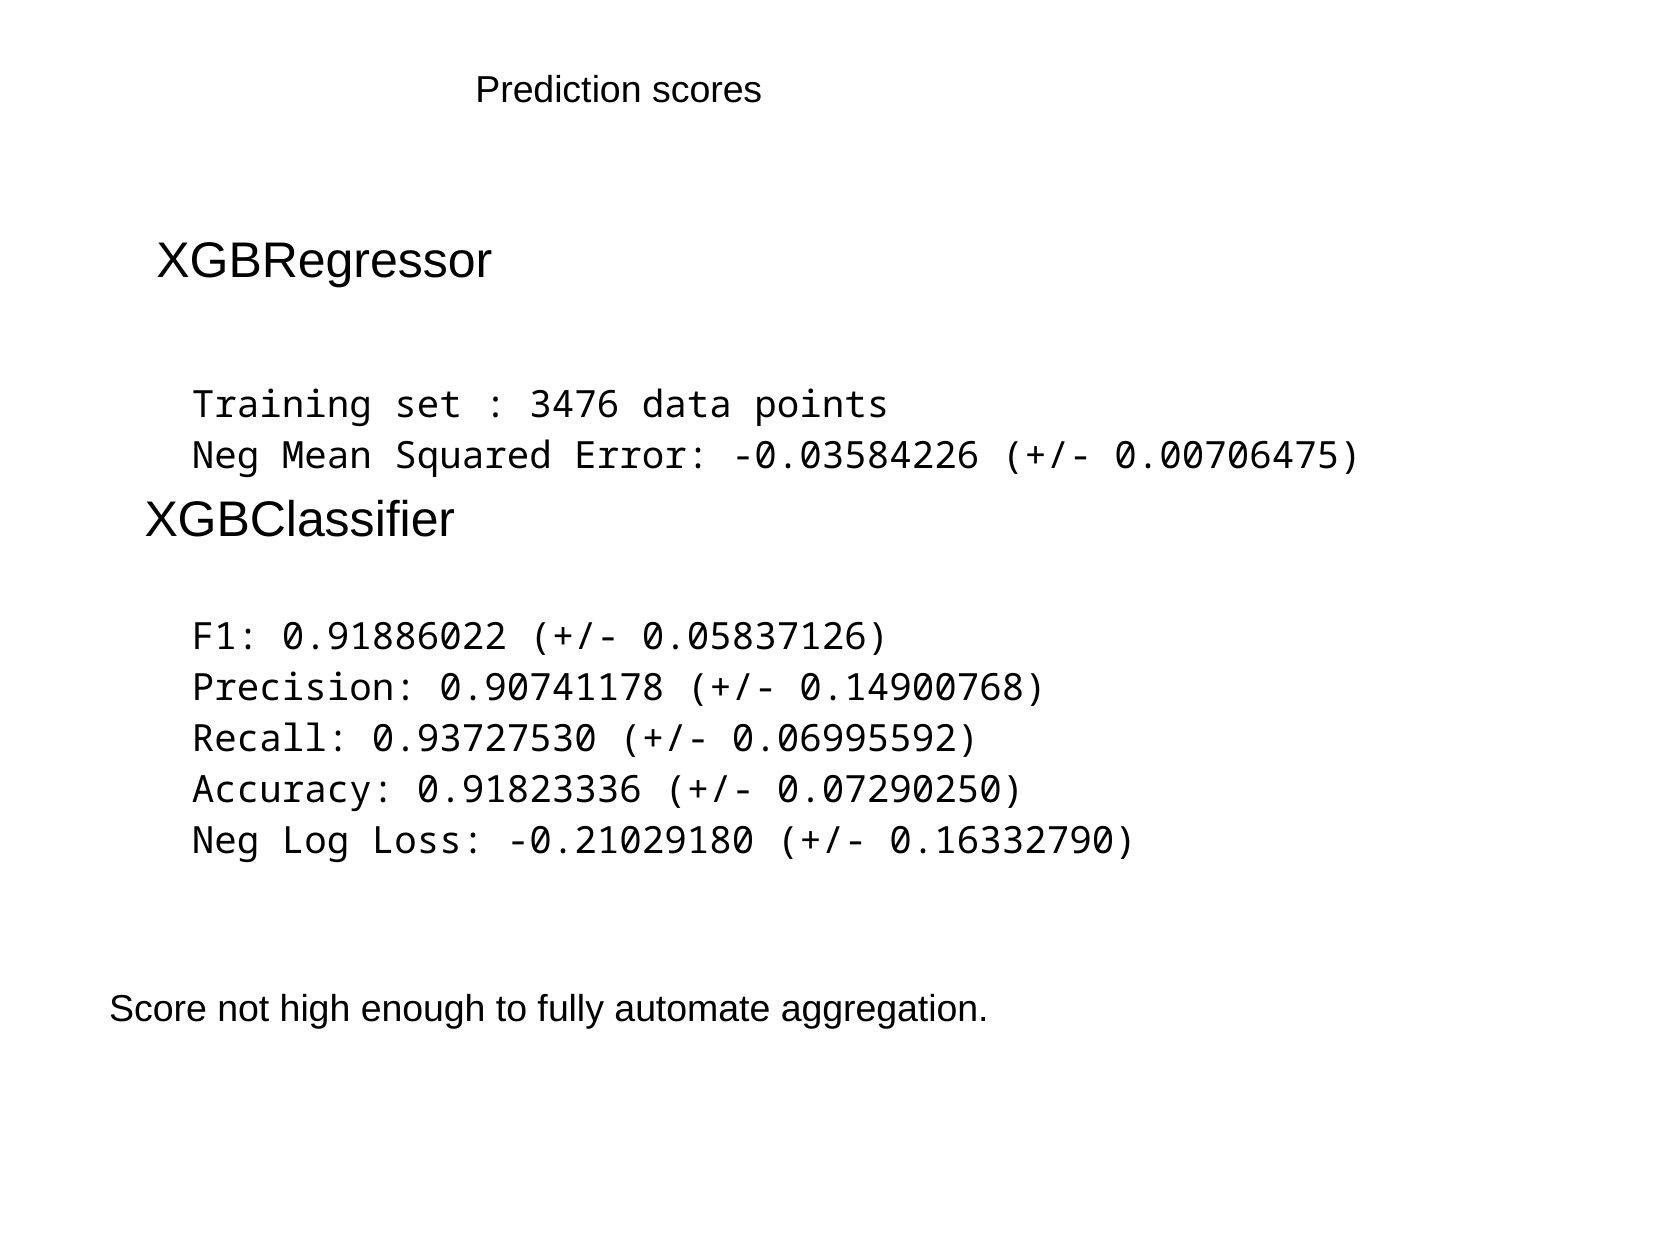

Prediction scores
XGBRegressor
Training set : 3476 data points
Neg Mean Squared Error: -0.03584226 (+/- 0.00706475)
XGBClassifier
F1: 0.91886022 (+/- 0.05837126)
Precision: 0.90741178 (+/- 0.14900768)
Recall: 0.93727530 (+/- 0.06995592)
Accuracy: 0.91823336 (+/- 0.07290250)
Neg Log Loss: -0.21029180 (+/- 0.16332790)
Score not high enough to fully automate aggregation.